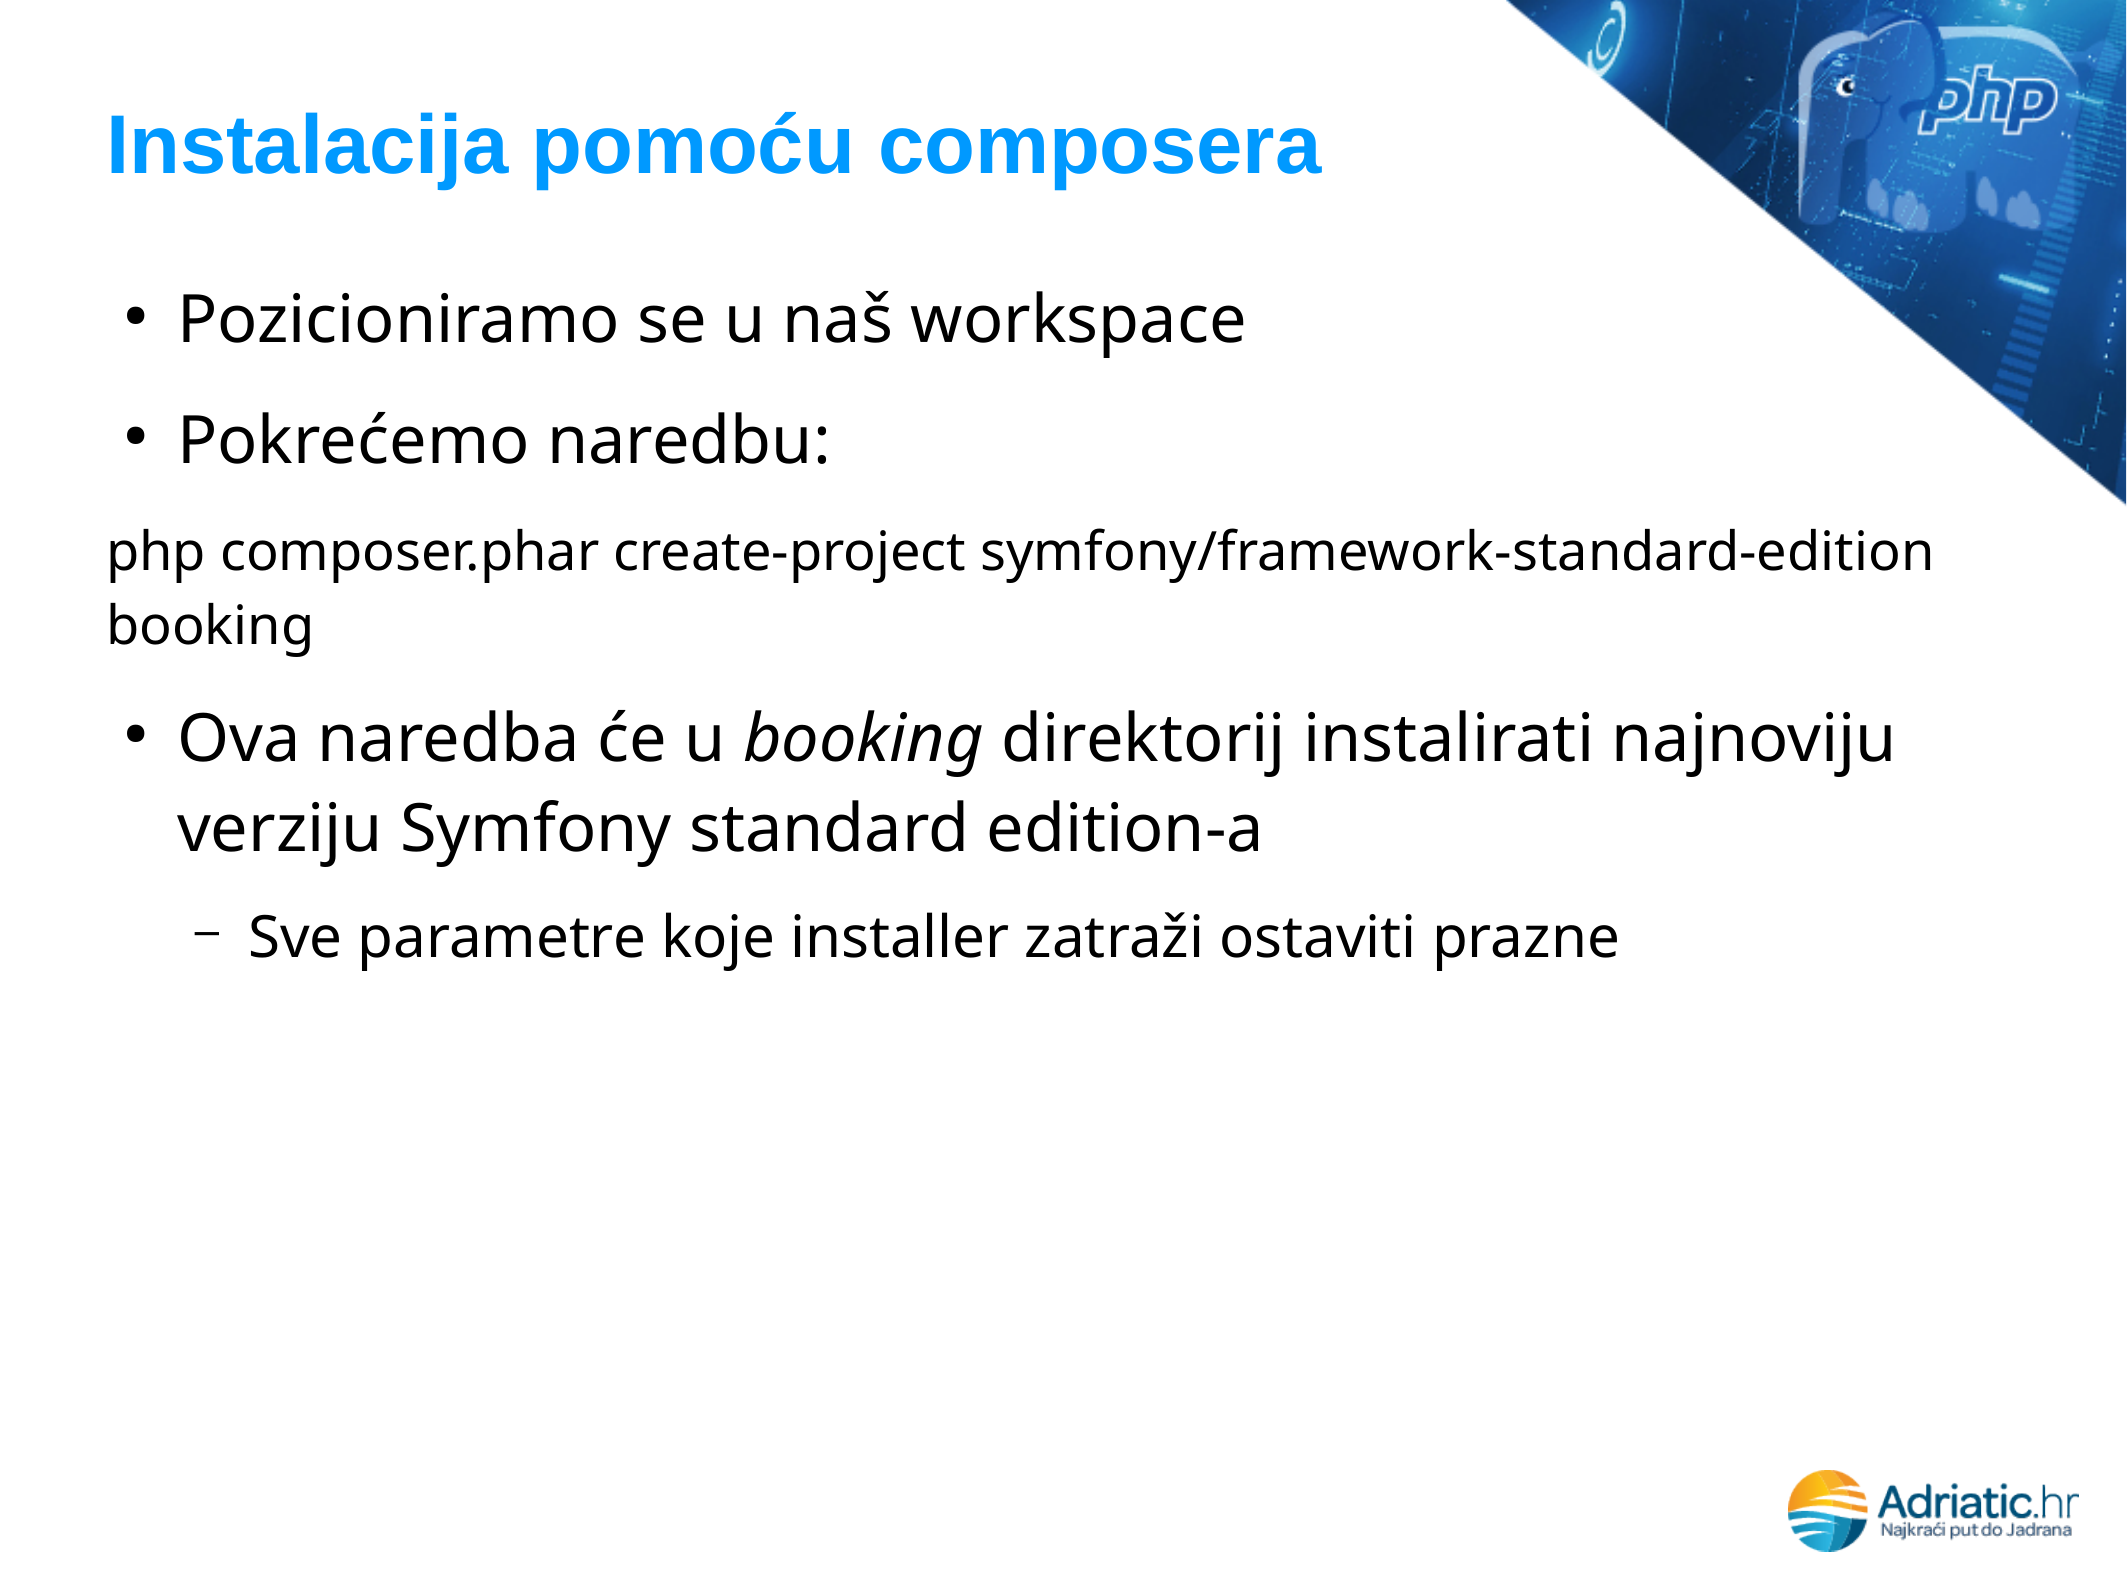

# Instalacija pomoću composera
Pozicioniramo se u naš workspace
Pokrećemo naredbu:
php composer.phar create-project symfony/framework-standard-edition booking
Ova naredba će u booking direktorij instalirati najnoviju verziju Symfony standard edition-a
Sve parametre koje installer zatraži ostaviti prazne